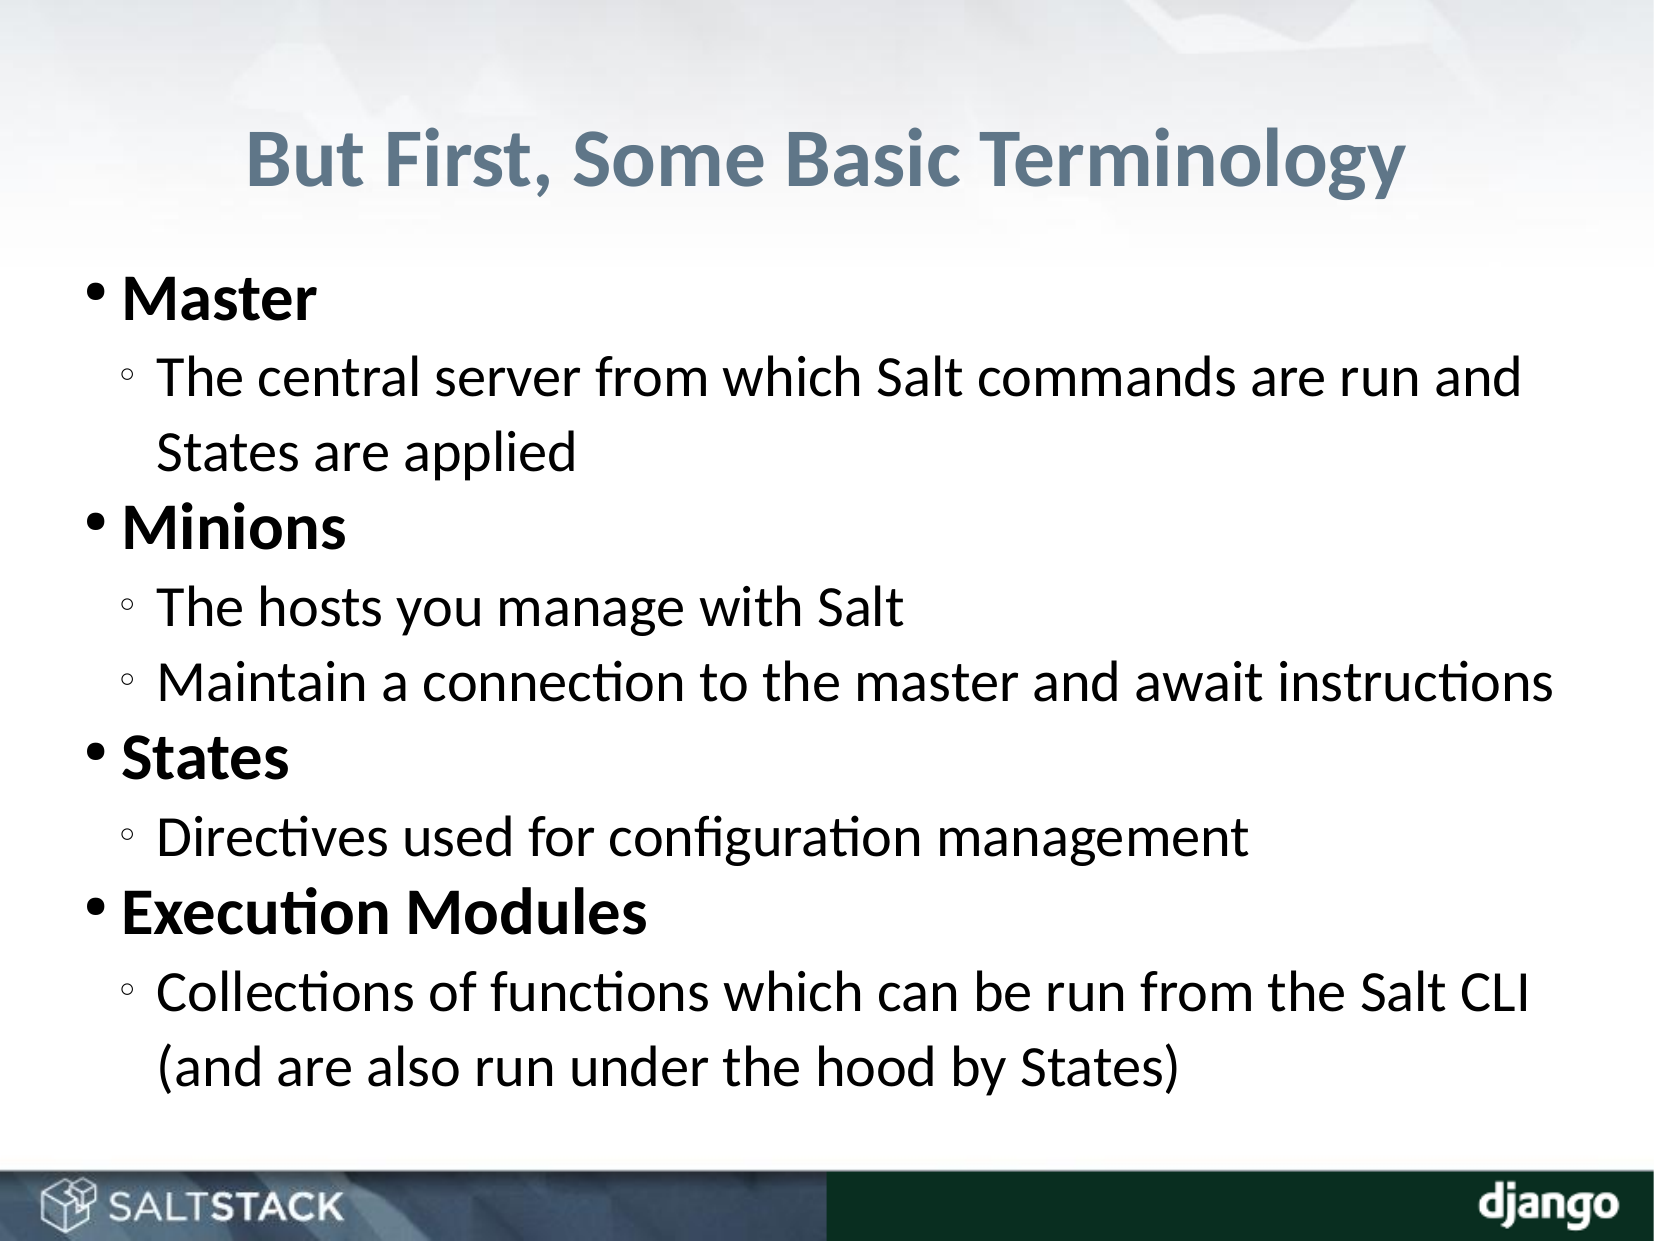

But First, Some Basic Terminology
Master
The central server from which Salt commands are run and States are applied
Minions
The hosts you manage with Salt
Maintain a connection to the master and await instructions
States
Directives used for configuration management
Execution Modules
Collections of functions which can be run from the Salt CLI (and are also run under the hood by States)